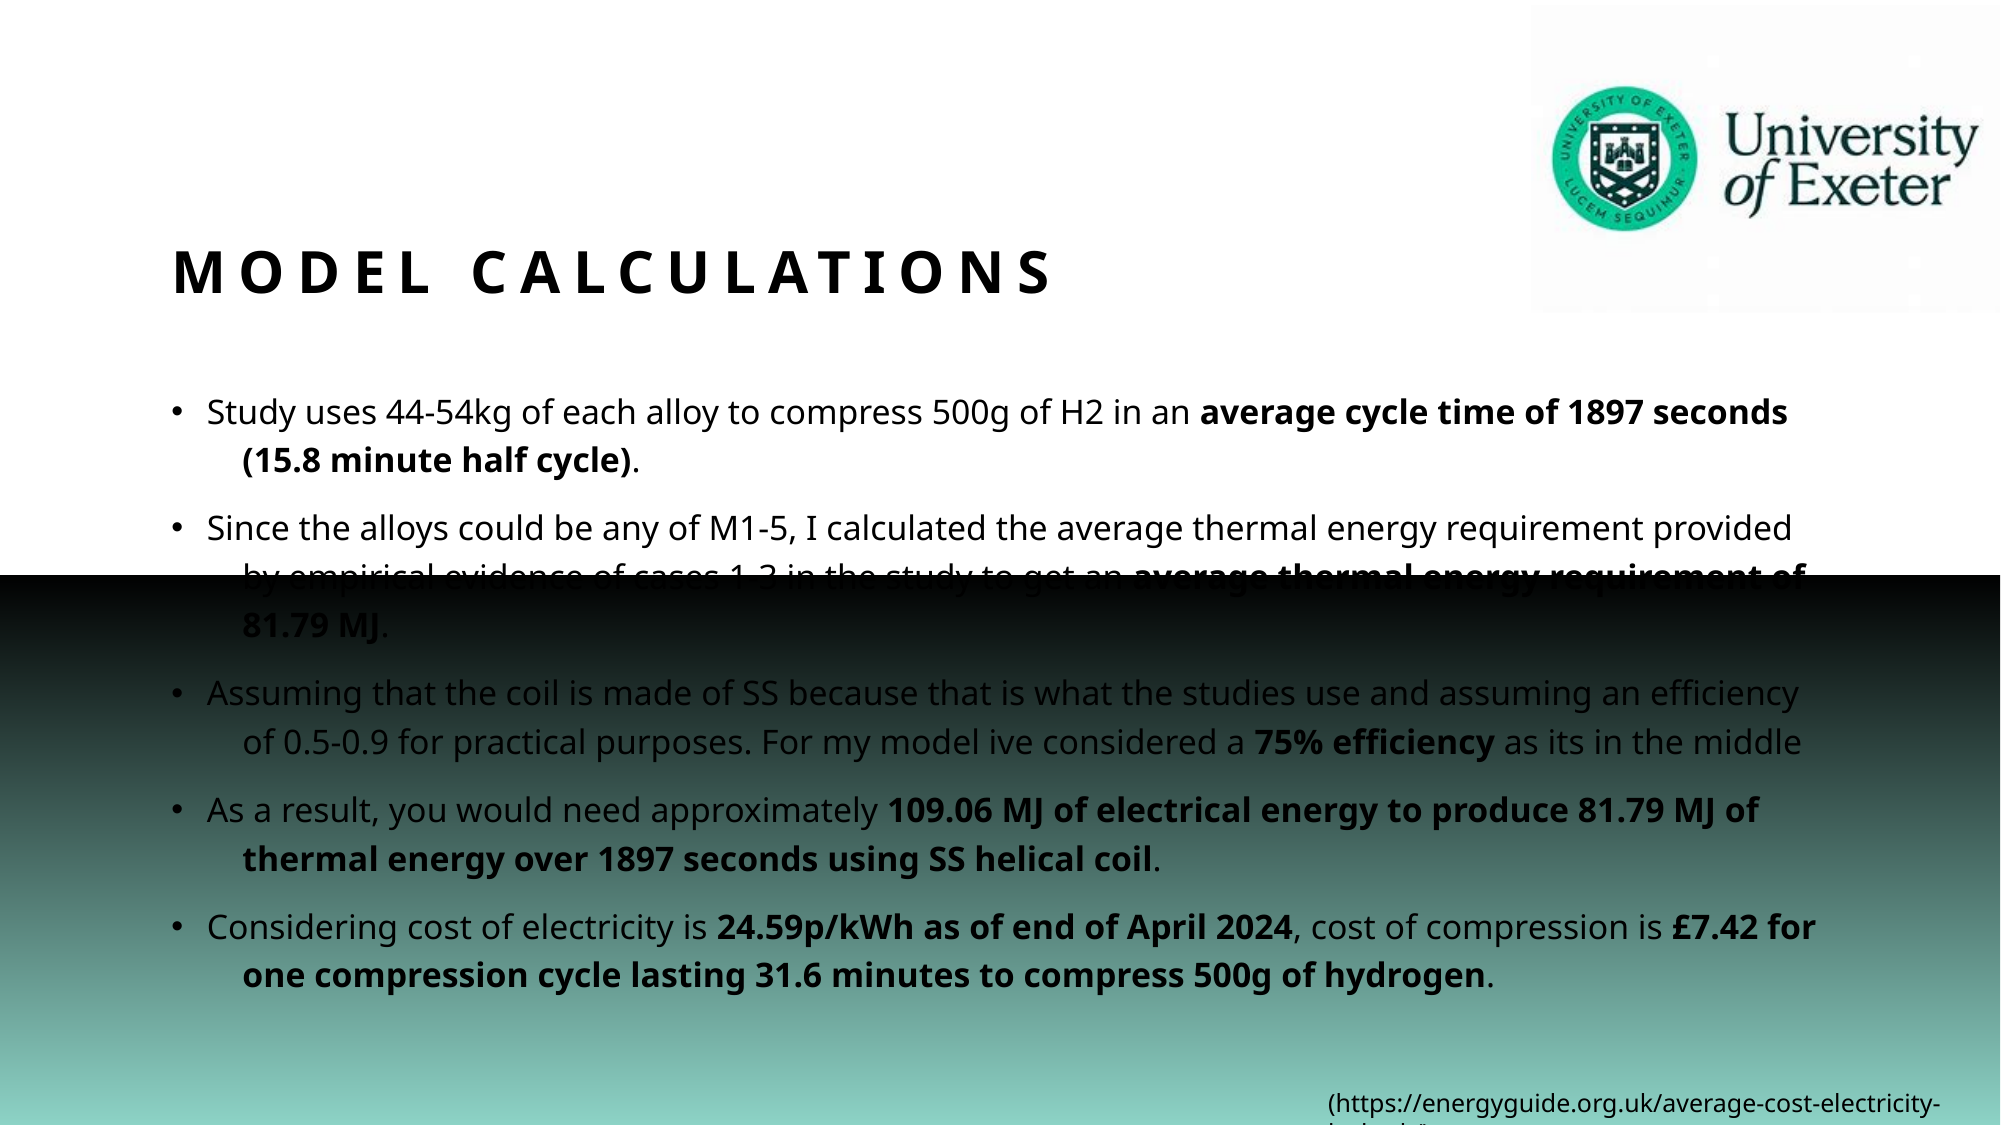

# Model calculations
Study uses 44-54kg of each alloy to compress 500g of H2 in an average cycle time of 1897 seconds (15.8 minute half cycle).
Since the alloys could be any of M1-5, I calculated the average thermal energy requirement provided by empirical evidence of cases 1-3 in the study to get an average thermal energy requirement of 81.79 MJ.
Assuming that the coil is made of SS because that is what the studies use and assuming an efficiency of 0.5-0.9 for practical purposes. For my model ive considered a 75% efficiency as its in the middle
As a result, you would need approximately 109.06 MJ of electrical energy to produce 81.79 MJ of thermal energy over 1897 seconds using SS helical coil.
Considering cost of electricity is 24.59p/kWh as of end of April 2024, cost of compression is £7.42 for one compression cycle lasting 31.6 minutes to compress 500g of hydrogen.
(https://energyguide.org.uk/average-cost-electricity-kwh-uk/)